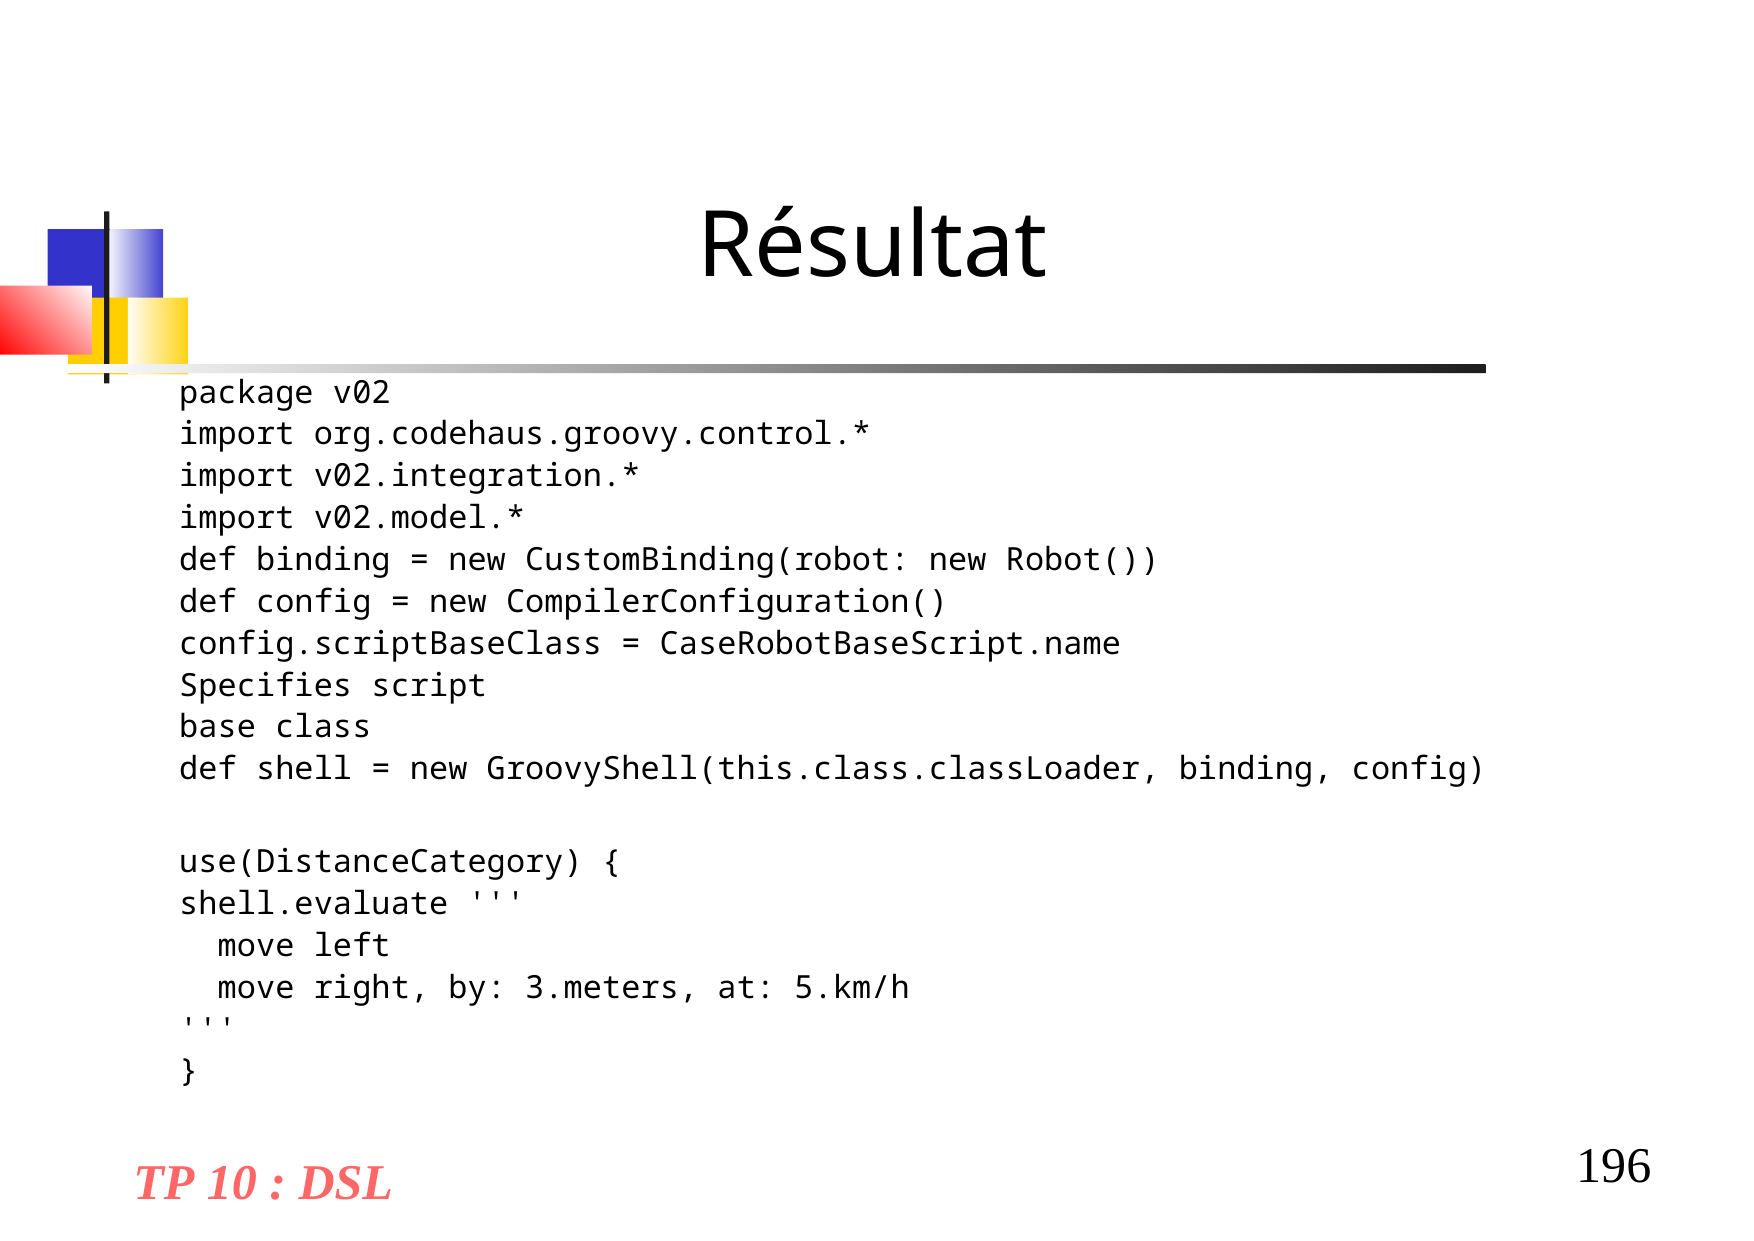

# Résultat
package v02
import org.codehaus.groovy.control.*
import v02.integration.*
import v02.model.*
def binding = new CustomBinding(robot: new Robot())
def config = new CompilerConfiguration()
config.scriptBaseClass = CaseRobotBaseScript.name
Specifies script
base class
def shell = new GroovyShell(this.class.classLoader, binding, config)
use(DistanceCategory) {
shell.evaluate '''
 move left
 move right, by: 3.meters, at: 5.km/h
'''
}
TP 10 : DSL